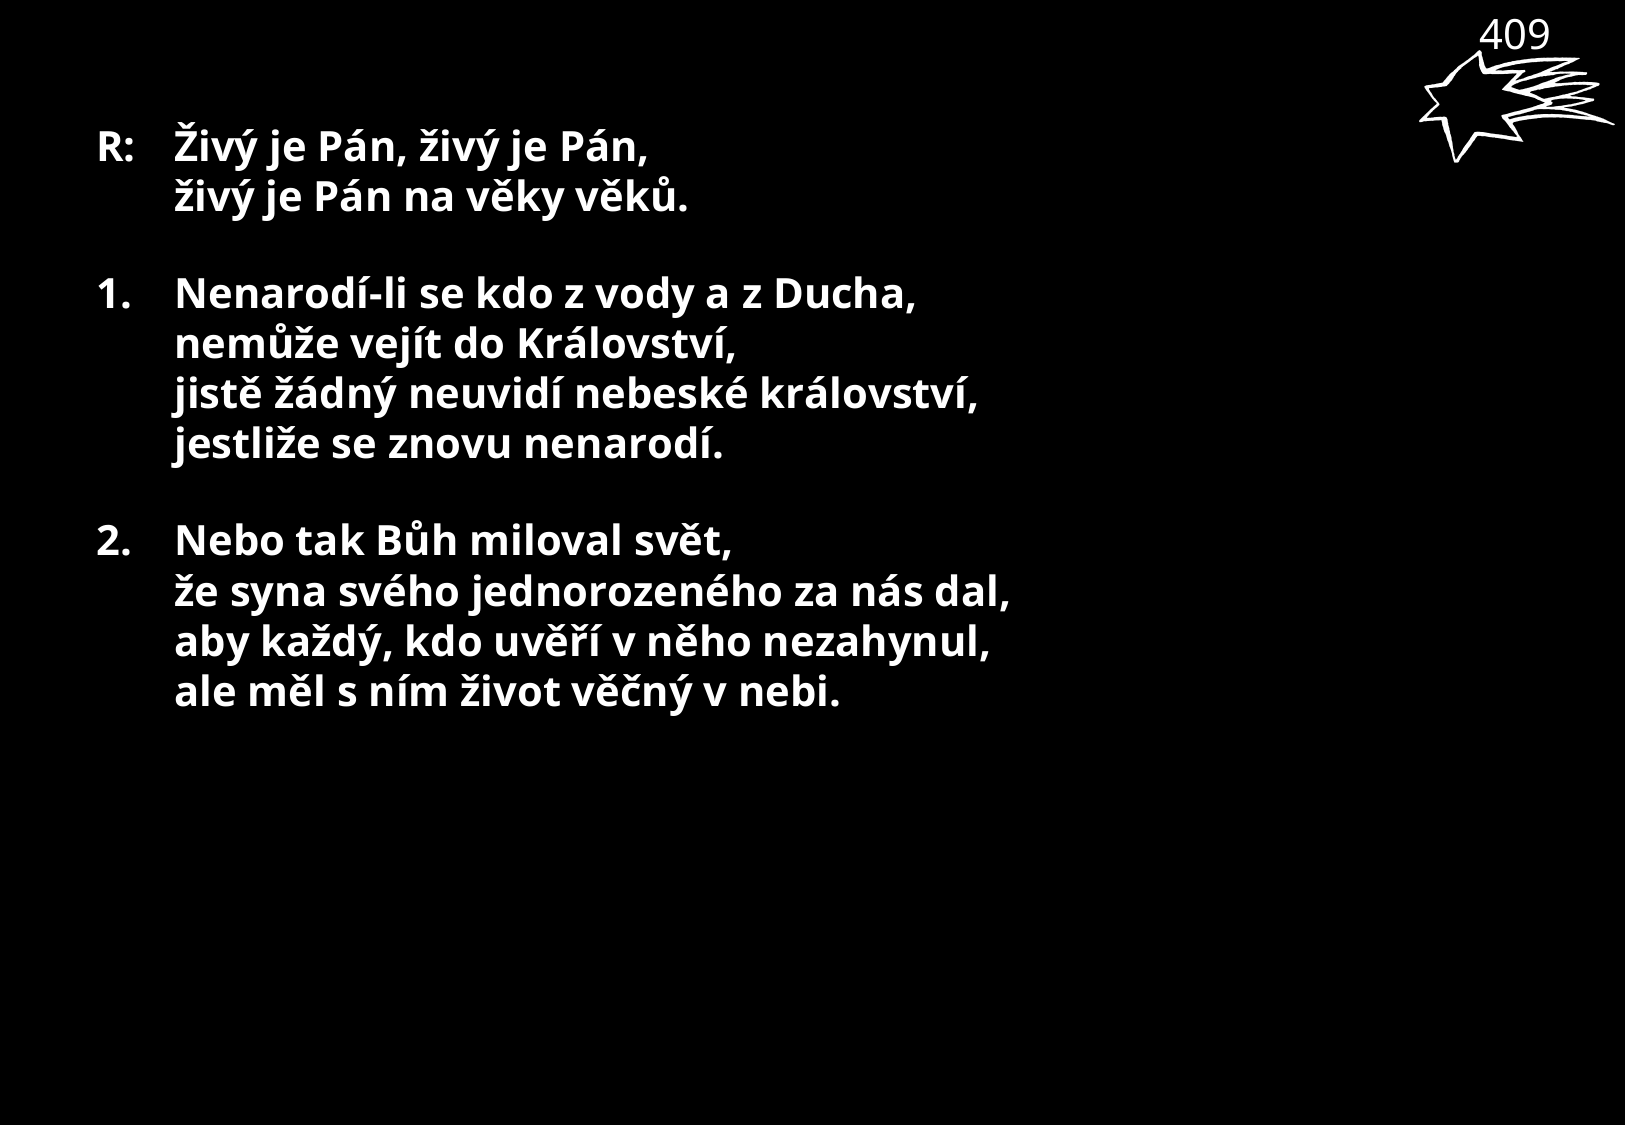

409
# R: 	Živý je Pán, živý je Pán, živý je Pán na věky věků.
1. 	Nenarodí-li se kdo z vody a z Ducha,
nemůže vejít do Království,
jistě žádný neuvidí nebeské království,
jestliže se znovu nenarodí.
2. 	Nebo tak Bůh miloval svět,
že syna svého jednorozeného za nás dal,
aby každý, kdo uvěří v něho nezahynul,
ale měl s ním život věčný v nebi.